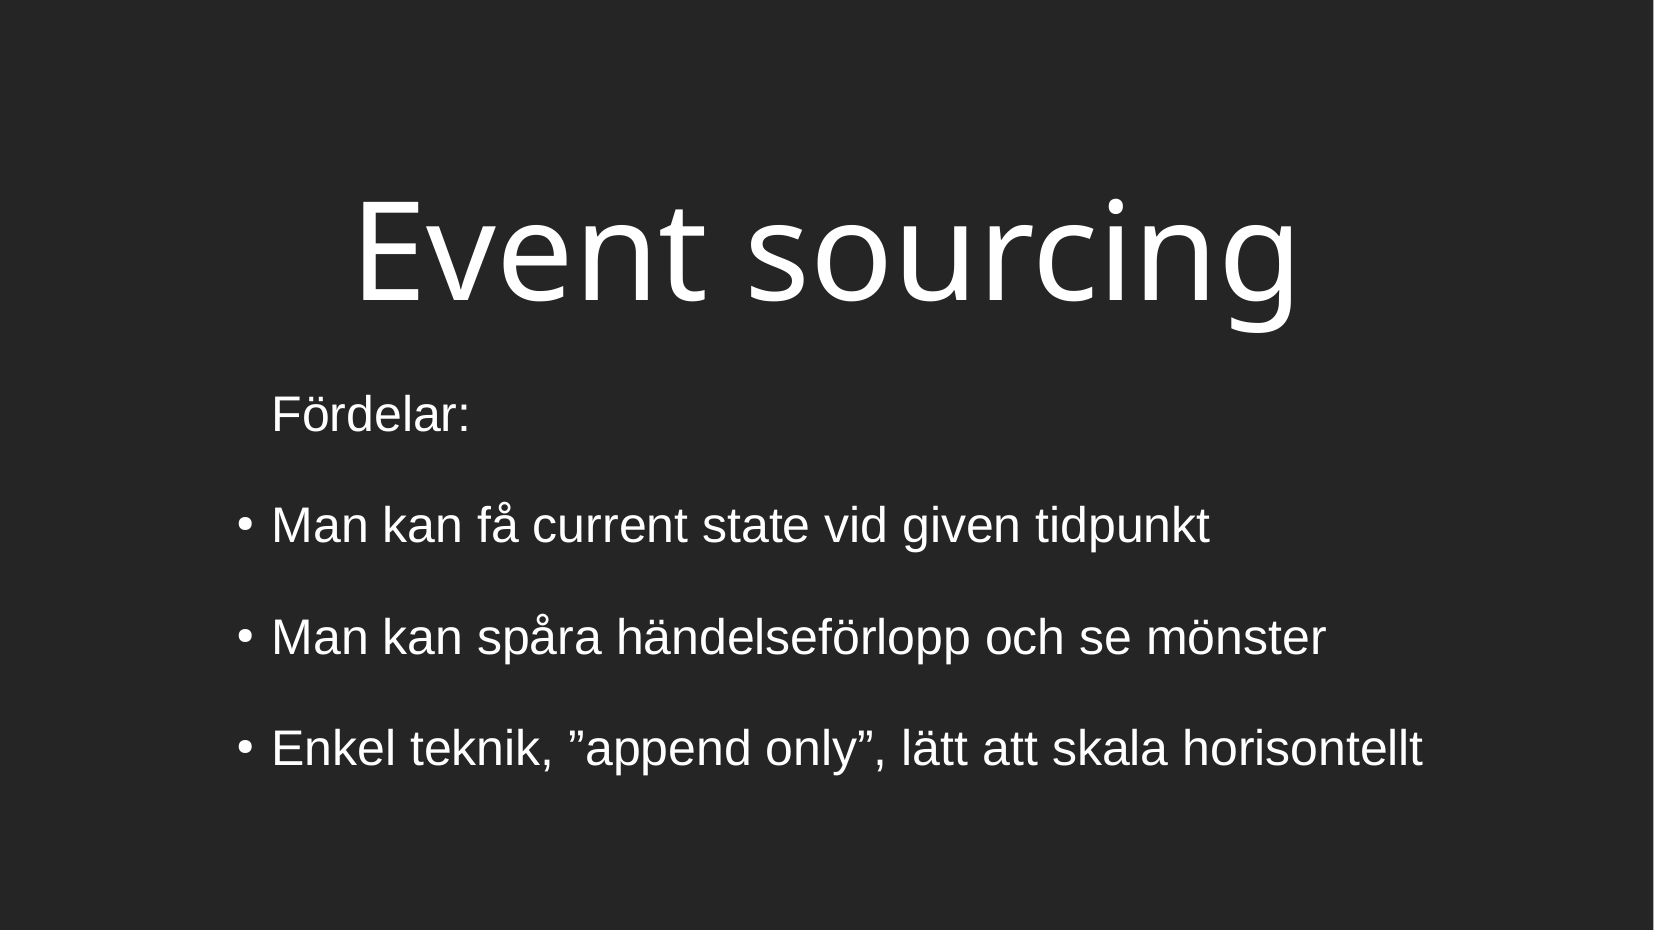

# Event sourcing
Fördelar:
Man kan få current state vid given tidpunkt
Man kan spåra händelseförlopp och se mönster
Enkel teknik, ”append only”, lätt att skala horisontellt